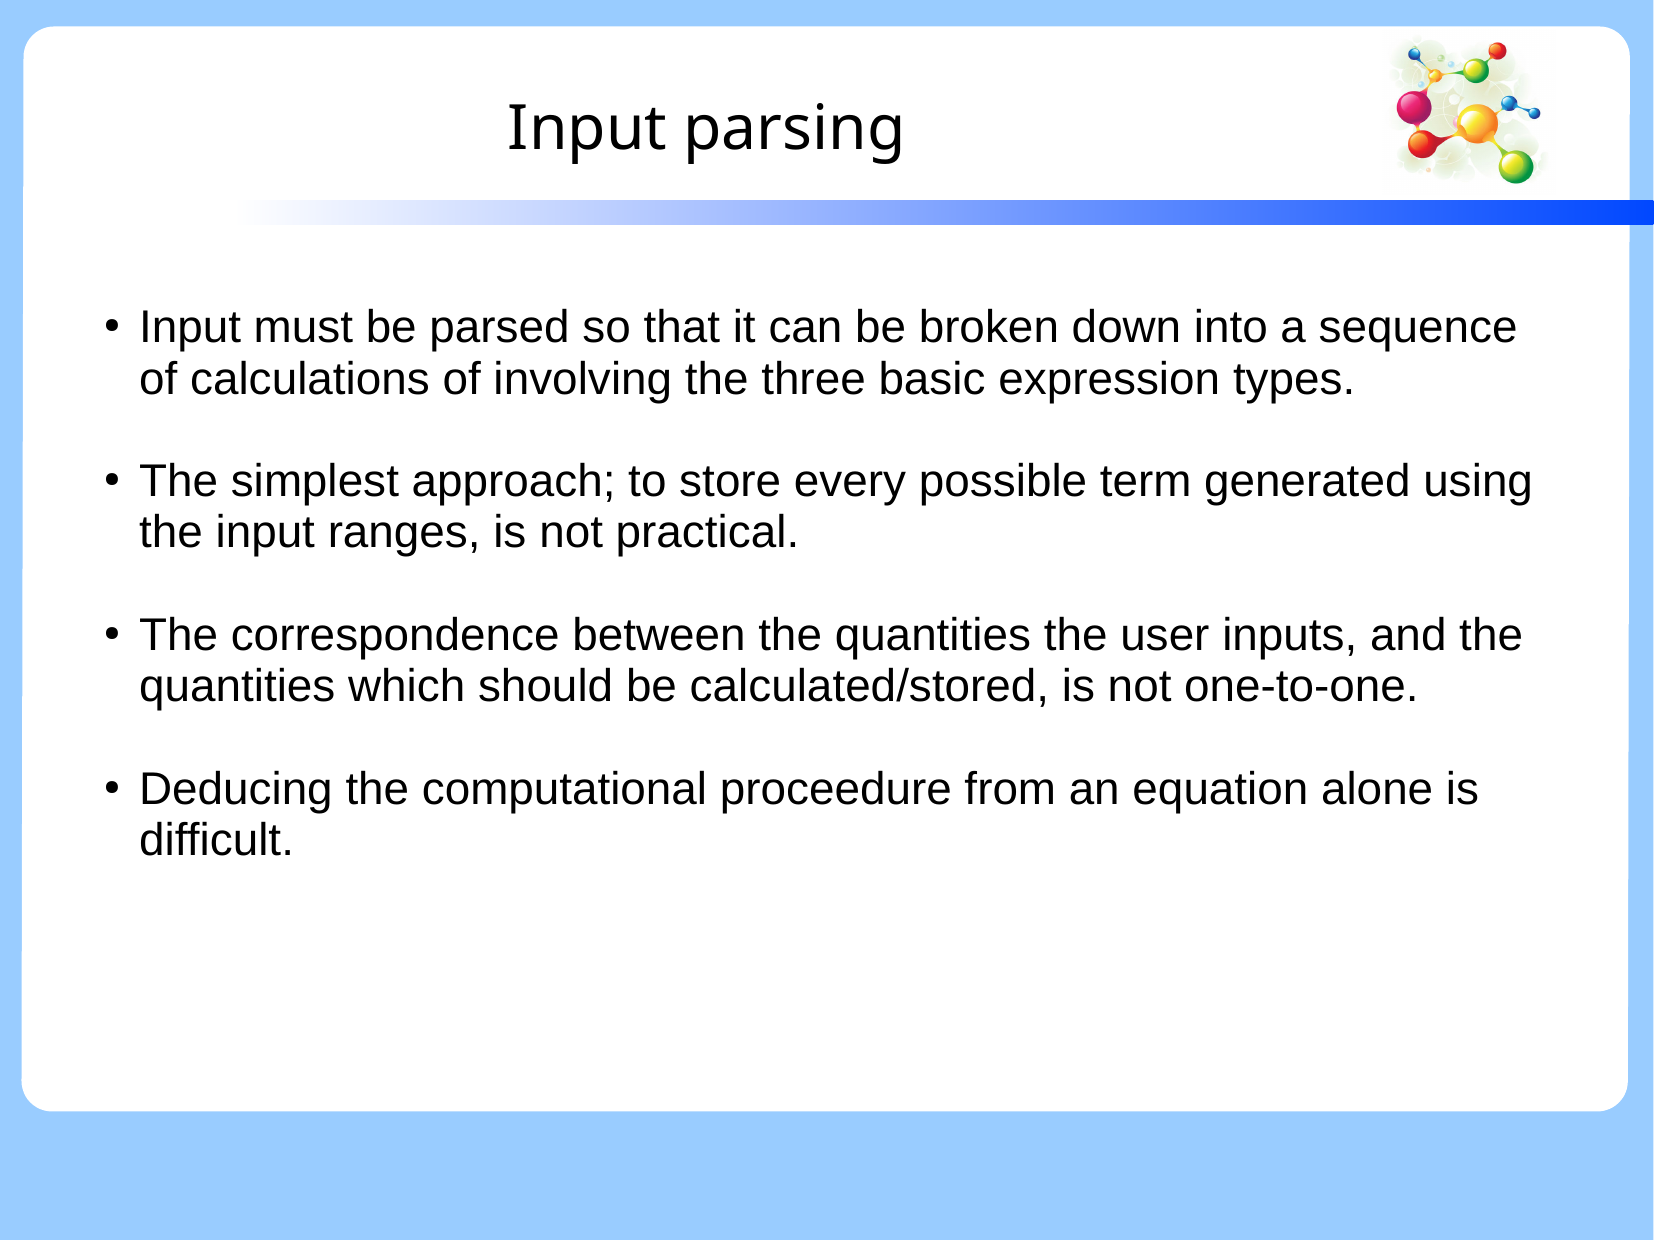

# Input parsing
Input must be parsed so that it can be broken down into a sequence of calculations of involving the three basic expression types.
The simplest approach; to store every possible term generated using the input ranges, is not practical.
The correspondence between the quantities the user inputs, and the quantities which should be calculated/stored, is not one-to-one.
Deducing the computational proceedure from an equation alone is difficult.